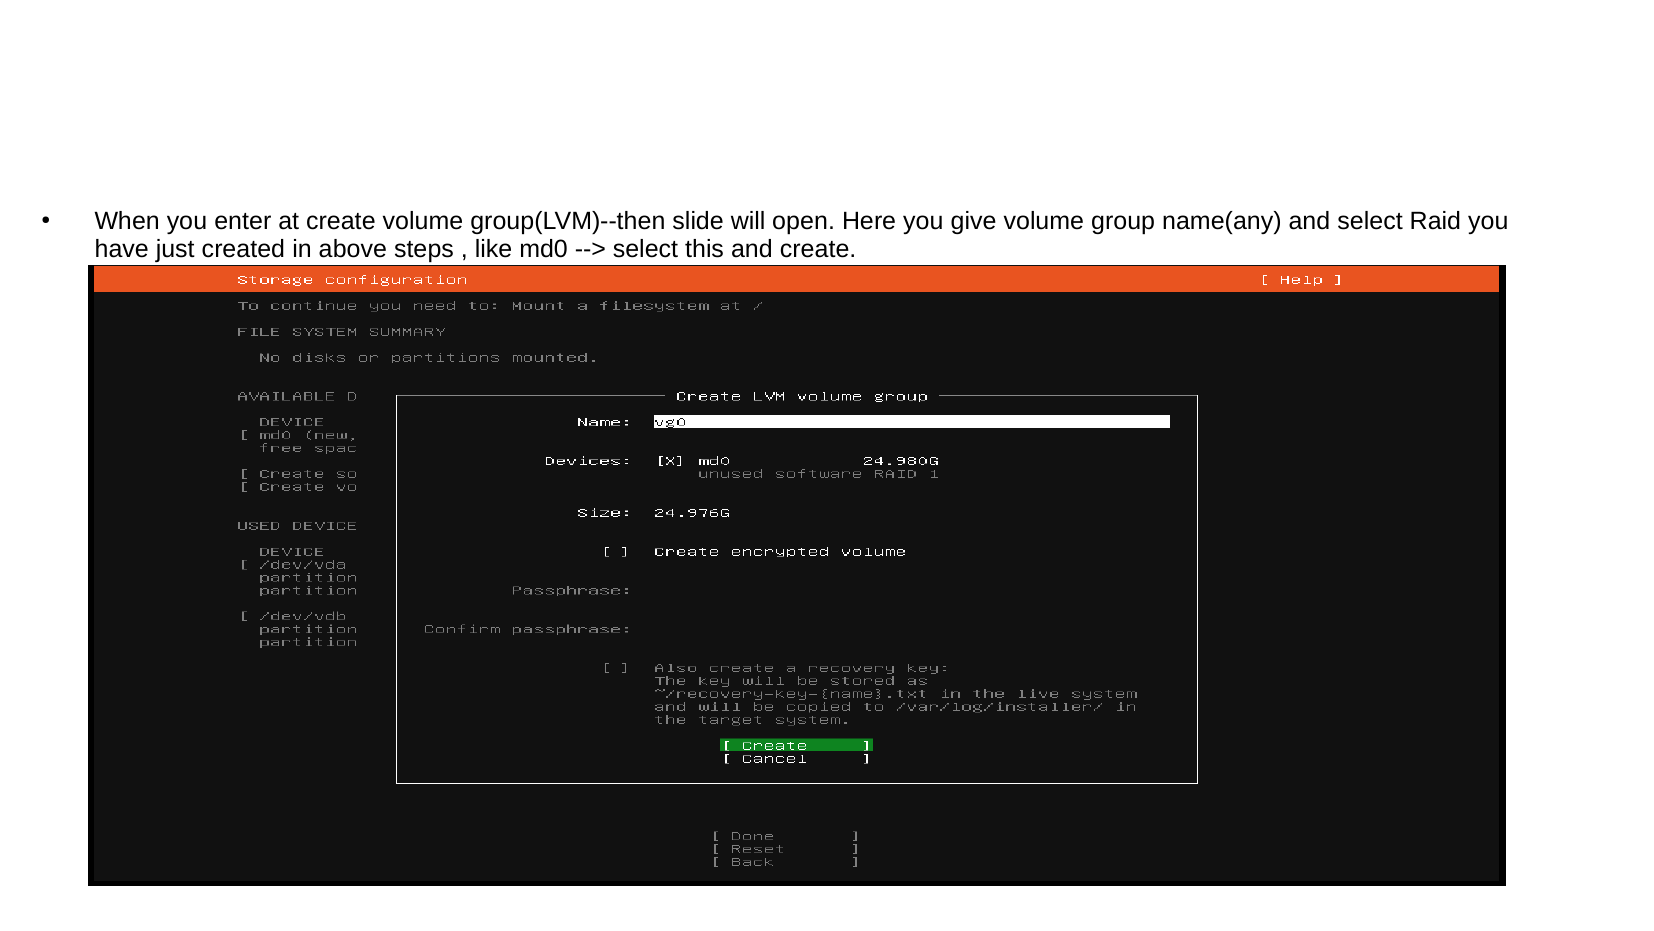

#
When you enter at create volume group(LVM)--then slide will open. Here you give volume group name(any) and select Raid you have just created in above steps , like md0 --> select this and create.